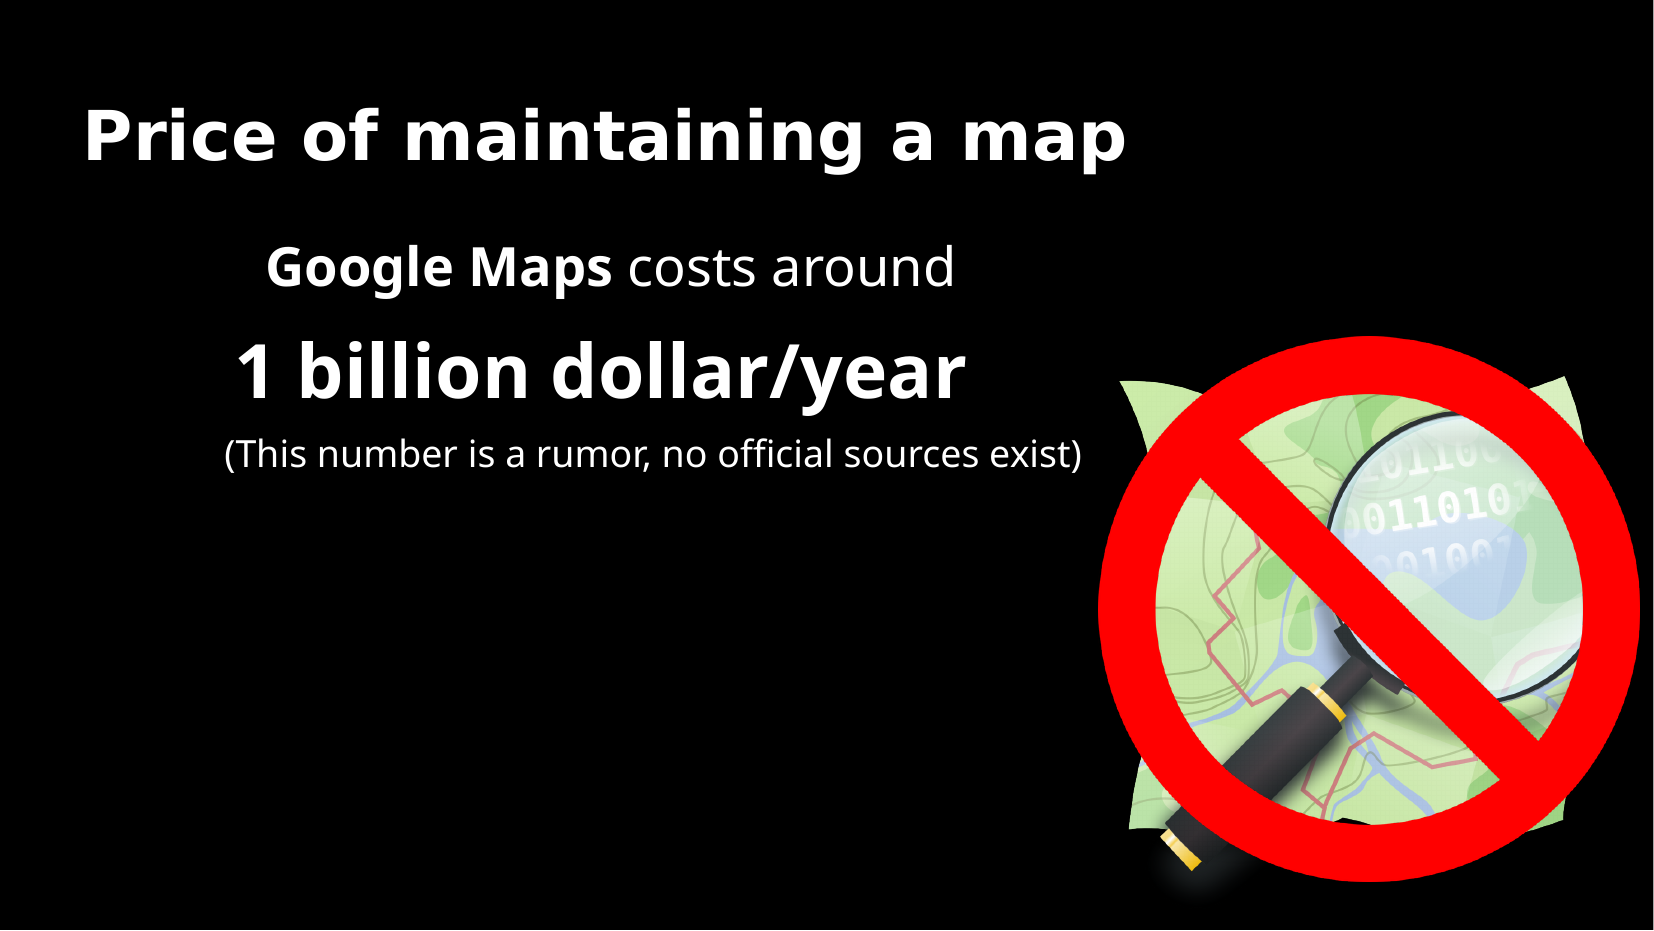

# Price of maintaining a map
 Google Maps costs around
 1 billion dollar/year
(This number is a rumor, no official sources exist)